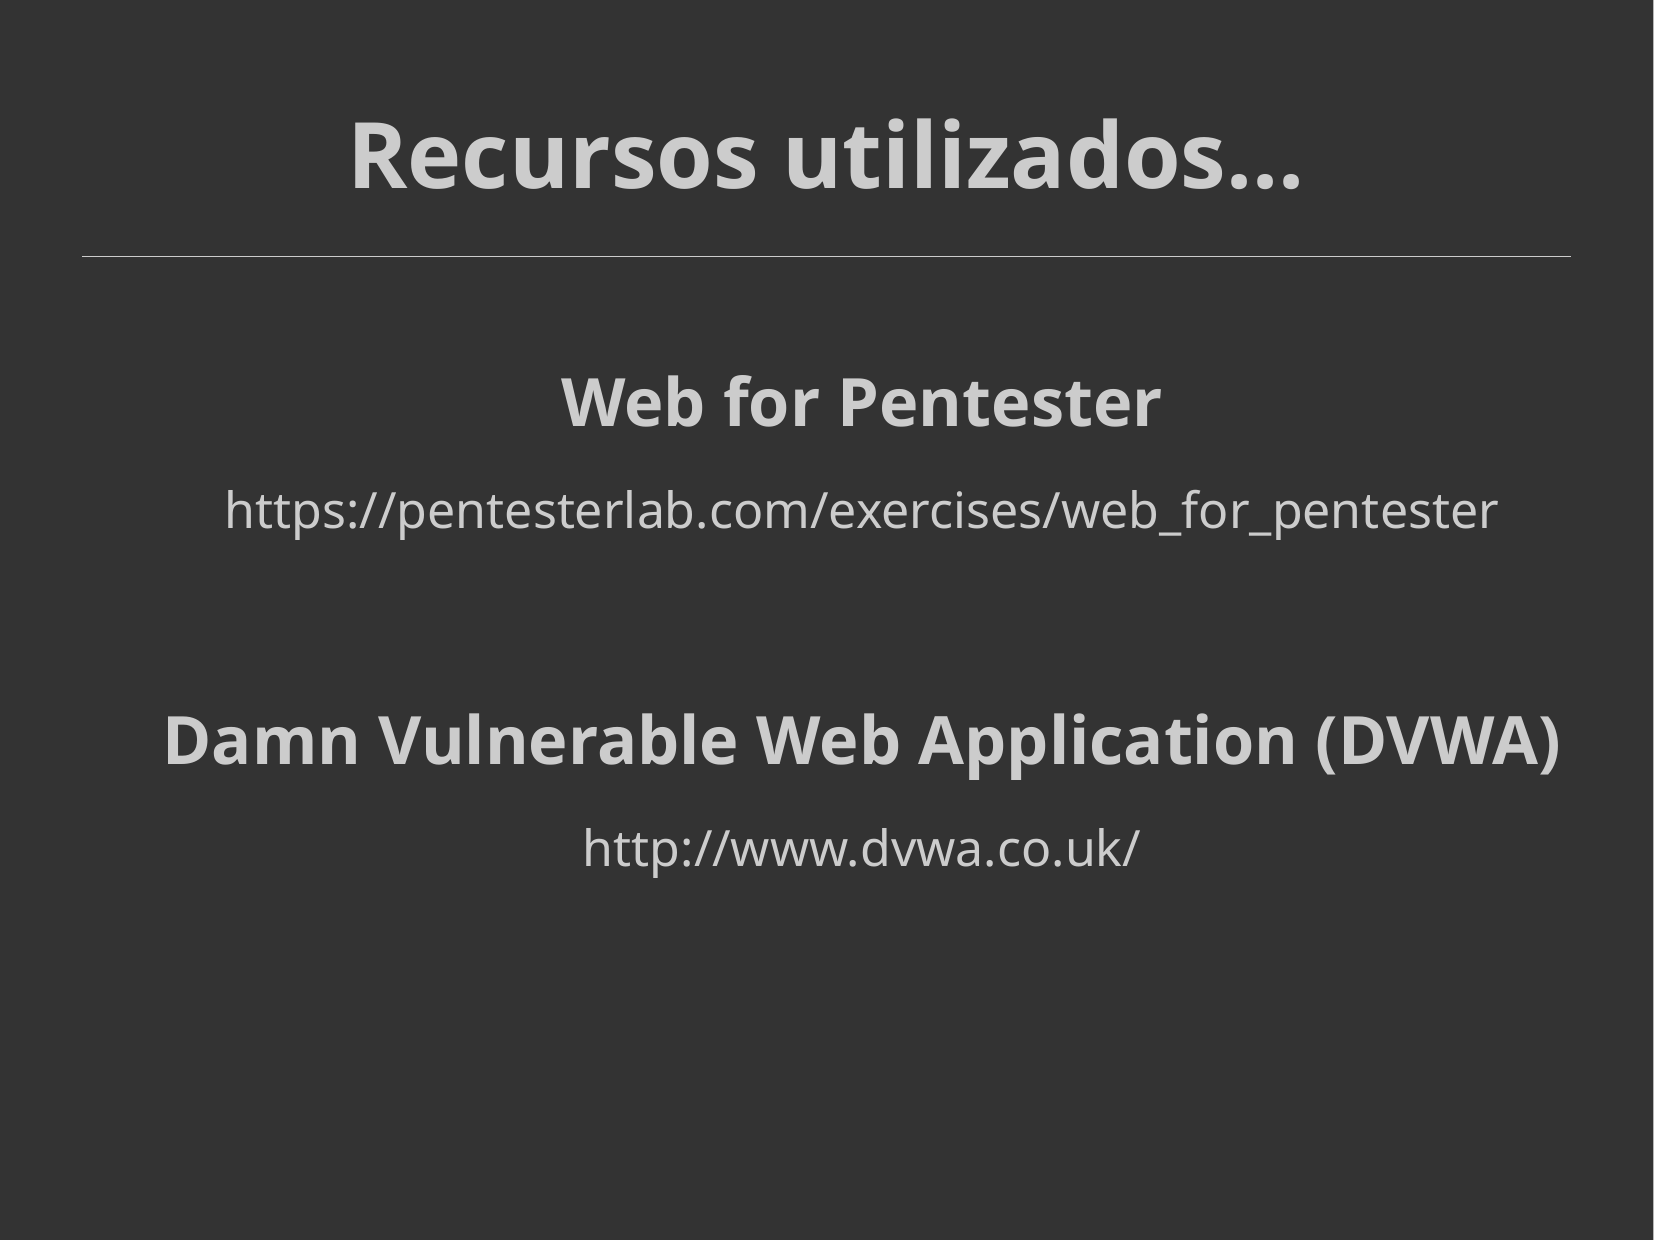

# Recursos utilizados...
Web for Pentester
https://pentesterlab.com/exercises/web_for_pentester
Damn Vulnerable Web Application (DVWA)
http://www.dvwa.co.uk/